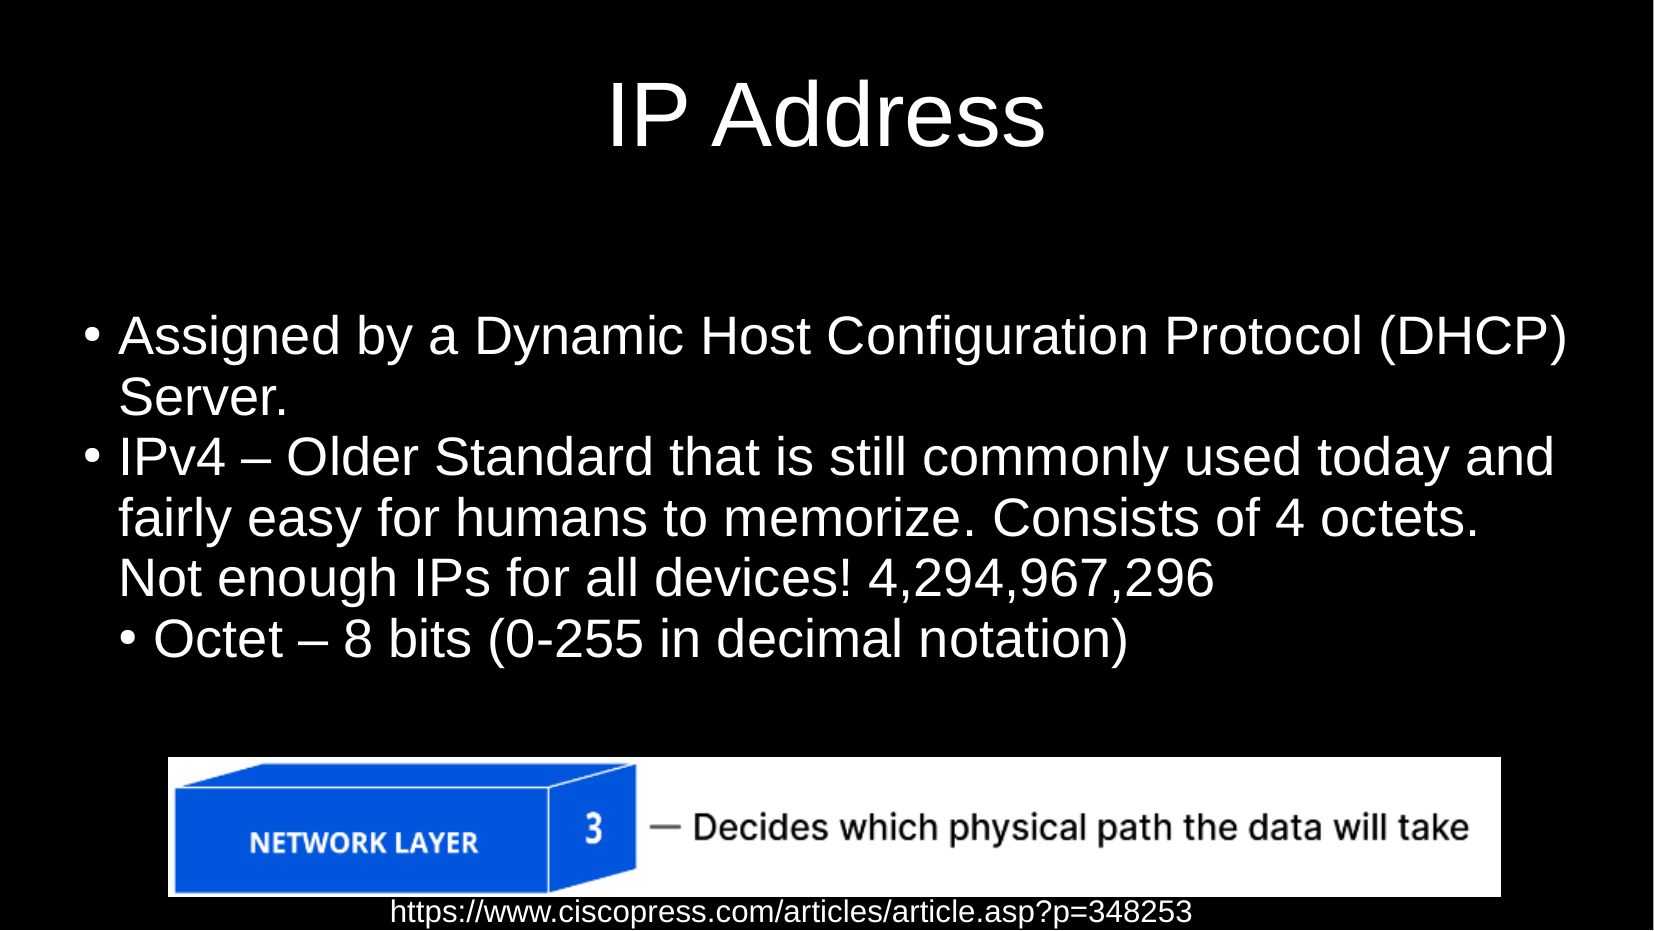

# IP Address
Assigned by a Dynamic Host Configuration Protocol (DHCP) Server.
IPv4 – Older Standard that is still commonly used today and fairly easy for humans to memorize. Consists of 4 octets. Not enough IPs for all devices! 4,294,967,296
Octet – 8 bits (0-255 in decimal notation)
https://www.ciscopress.com/articles/article.asp?p=348253